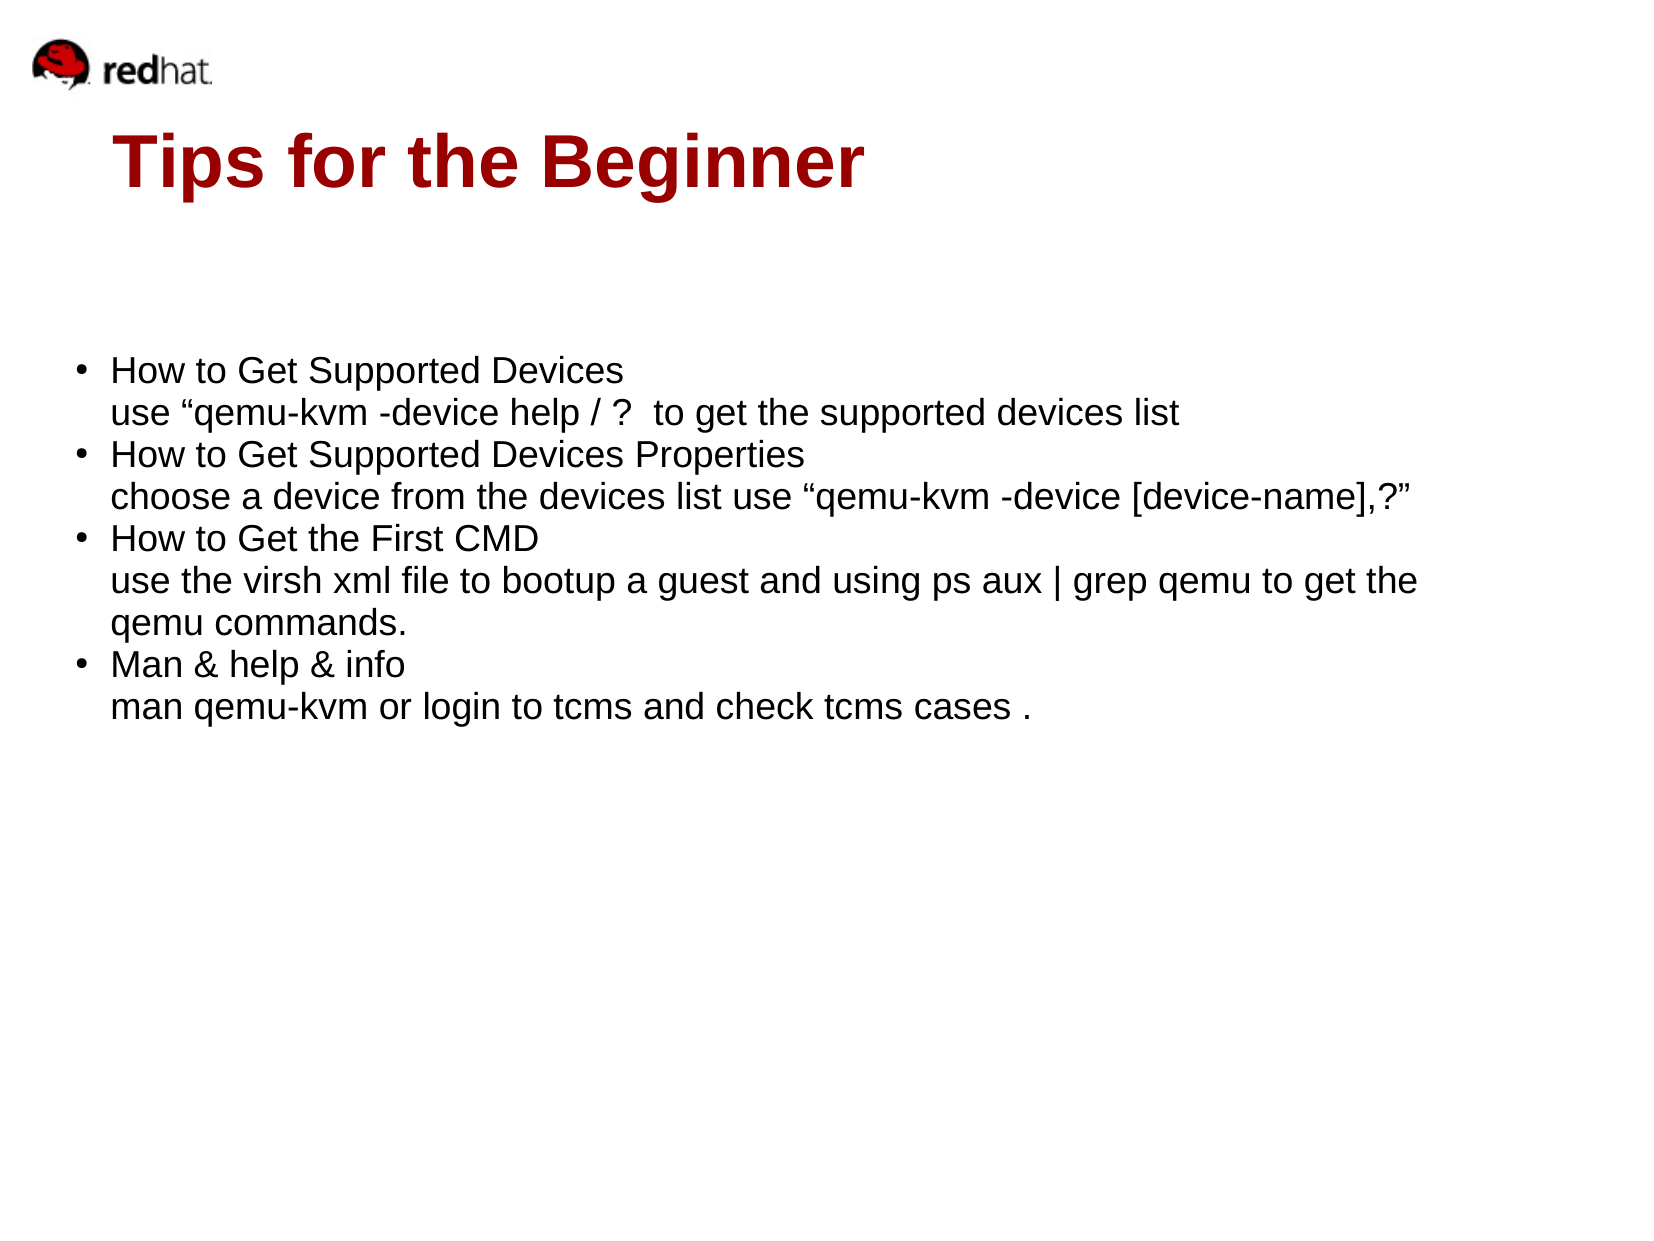

Tips for the Beginner
How to Get Supported Devices
use “qemu-kvm -device help / ? to get the supported devices list
How to Get Supported Devices Properties
choose a device from the devices list use “qemu-kvm -device [device-name],?”
How to Get the First CMD
use the virsh xml file to bootup a guest and using ps aux | grep qemu to get the qemu commands.
Man & help & info
man qemu-kvm or login to tcms and check tcms cases .